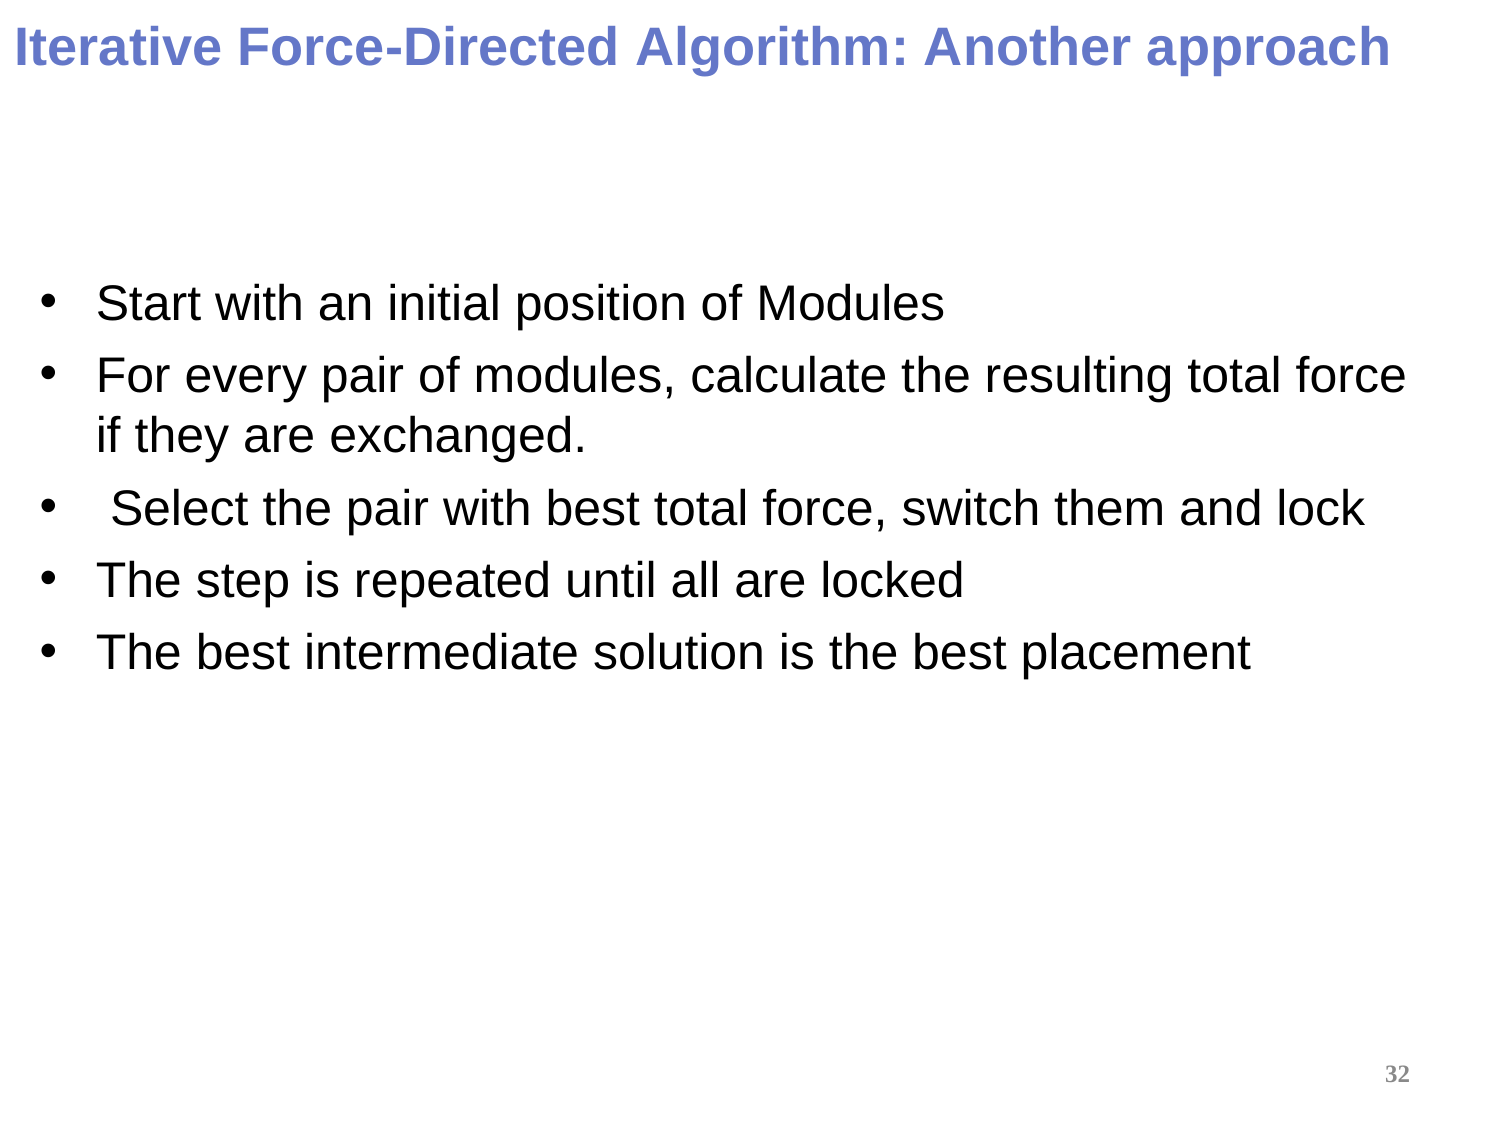

Iterative Force-Directed Algorithm: Another approach
Start with an initial position of Modules
For every pair of modules, calculate the resulting total force if they are exchanged.
 Select the pair with best total force, switch them and lock
The step is repeated until all are locked
The best intermediate solution is the best placement